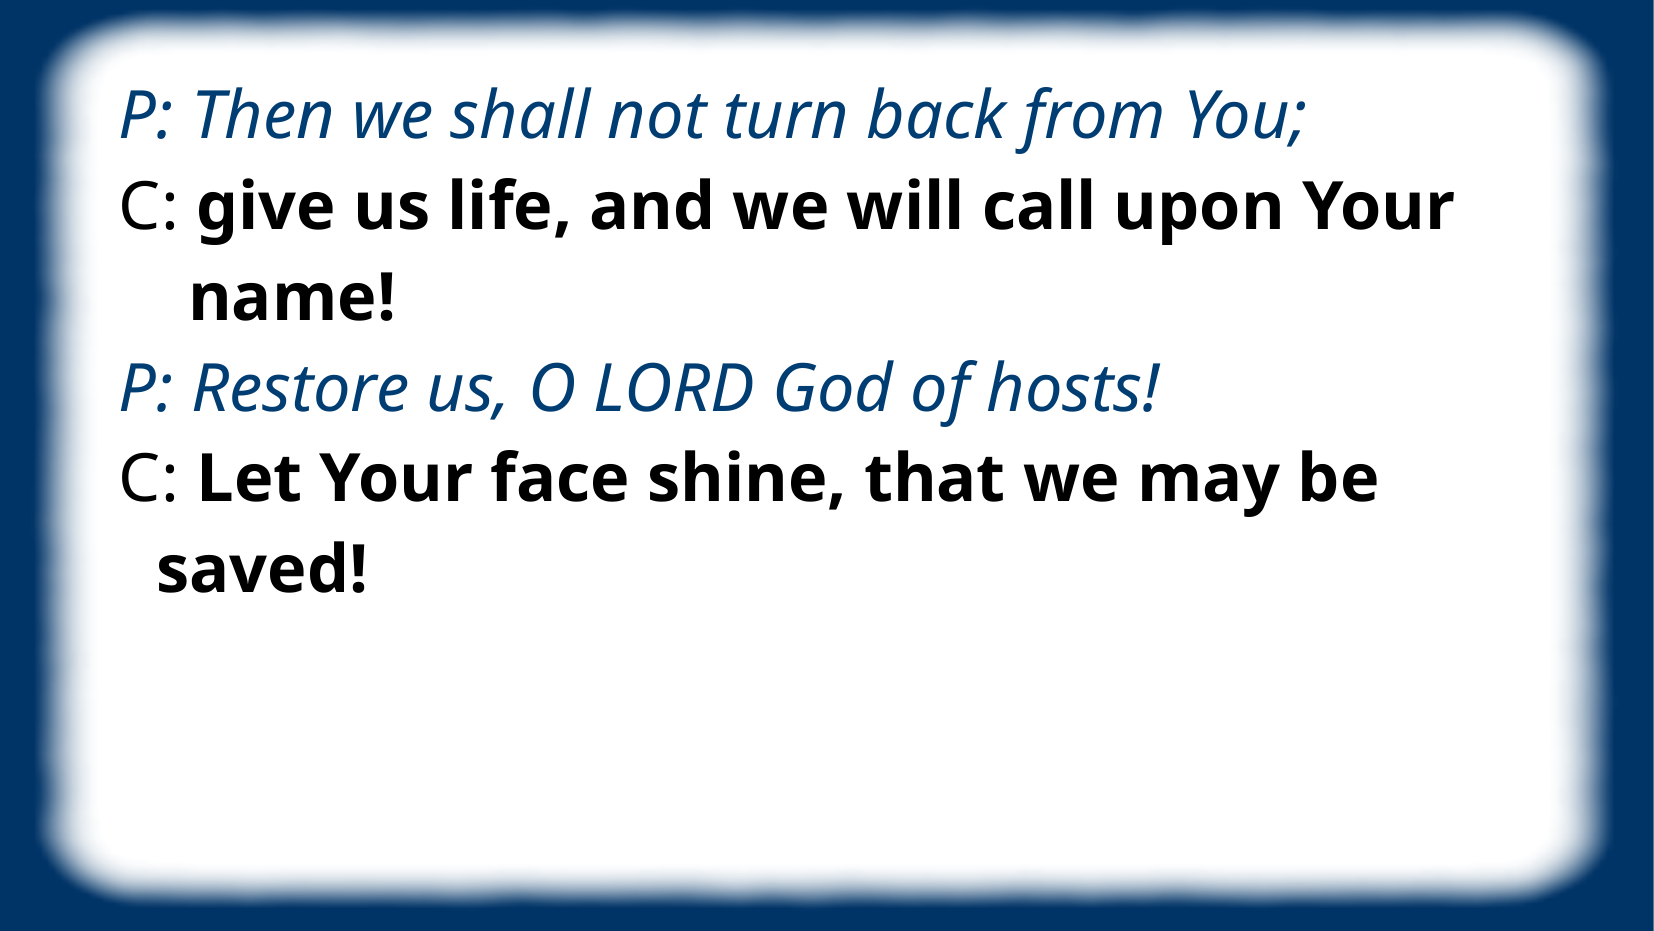

P: Then we shall not turn back from You;
C: give us life, and we will call upon Your
 name!
P: Restore us, O LORD God of hosts!
C: Let Your face shine, that we may be saved!